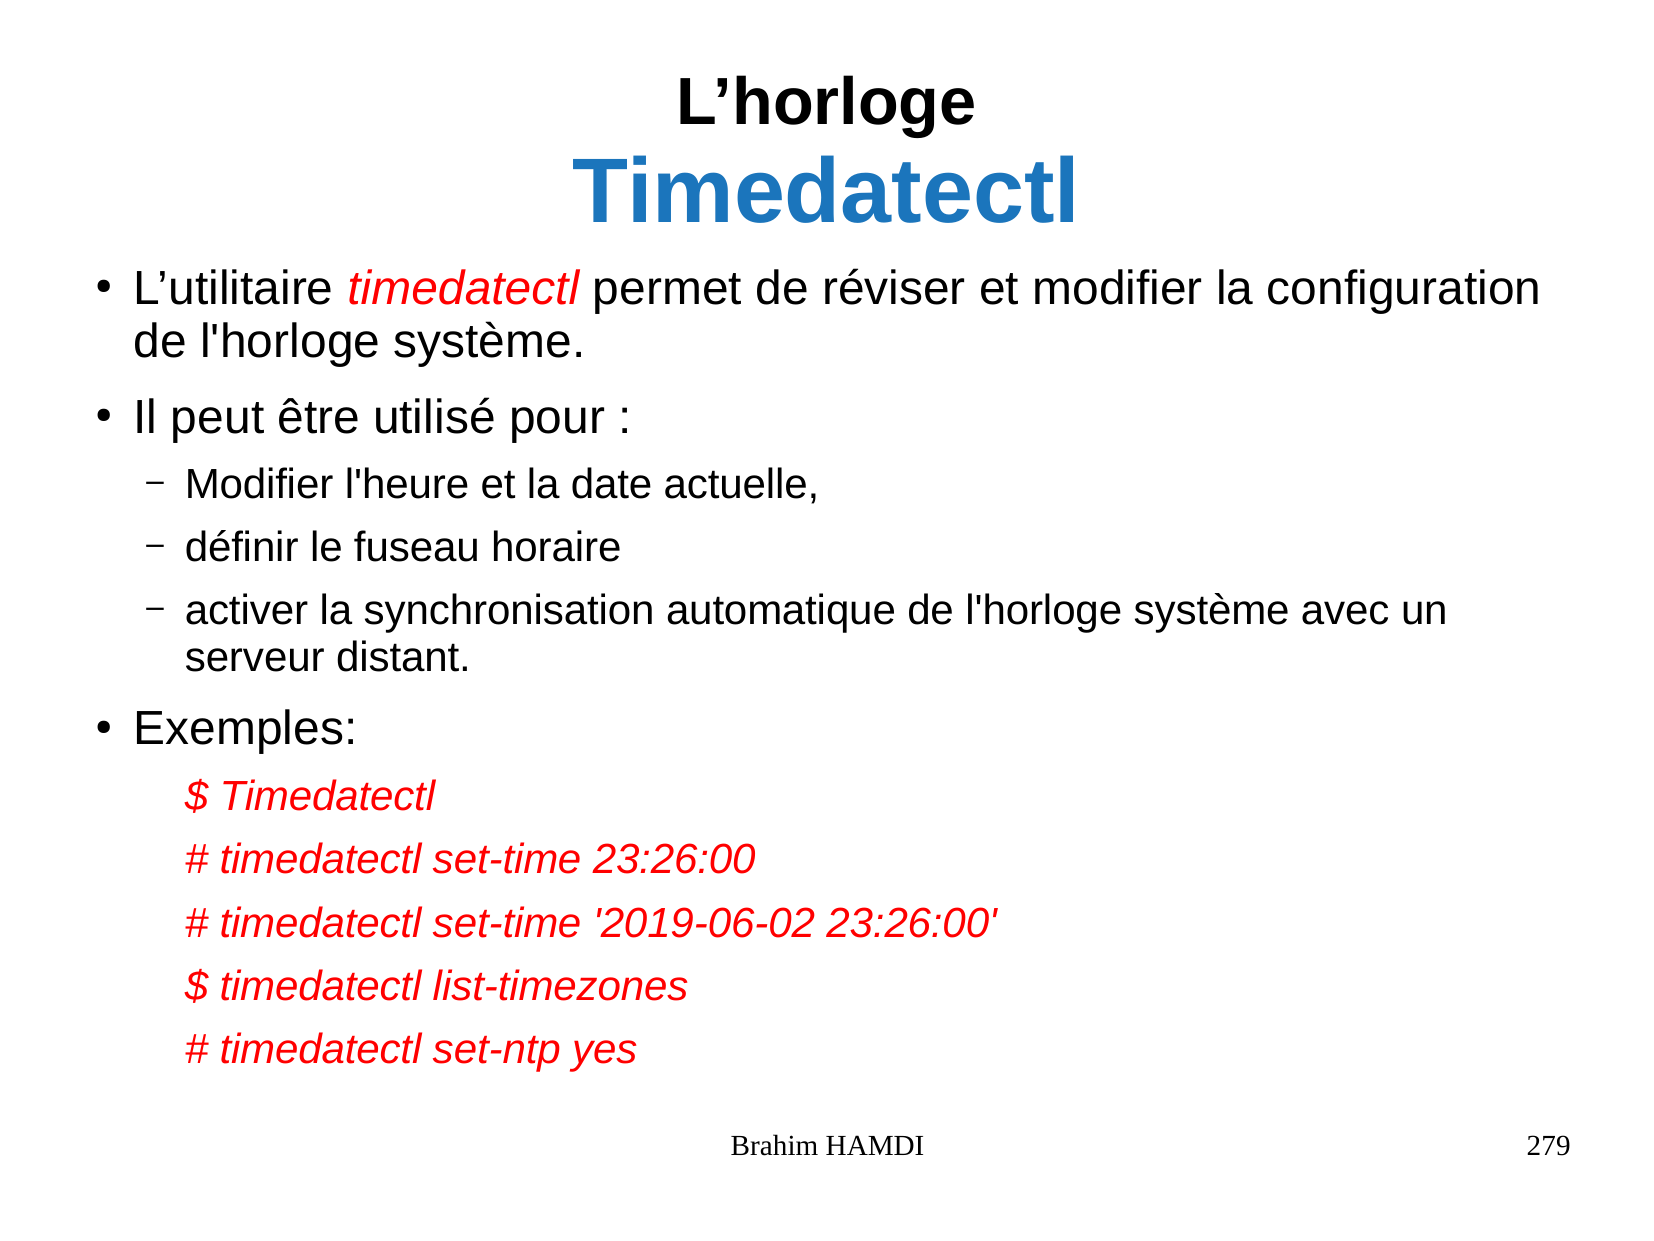

# L’horloge Timedatectl
L’utilitaire timedatectl permet de réviser et modifier la configuration de l'horloge système.
Il peut être utilisé pour :
Modifier l'heure et la date actuelle,
définir le fuseau horaire
activer la synchronisation automatique de l'horloge système avec un serveur distant.
Exemples:
$ Timedatectl
# timedatectl set-time 23:26:00
# timedatectl set-time '2019-06-02 23:26:00'
$ timedatectl list-timezones
# timedatectl set-ntp yes
Brahim HAMDI
279